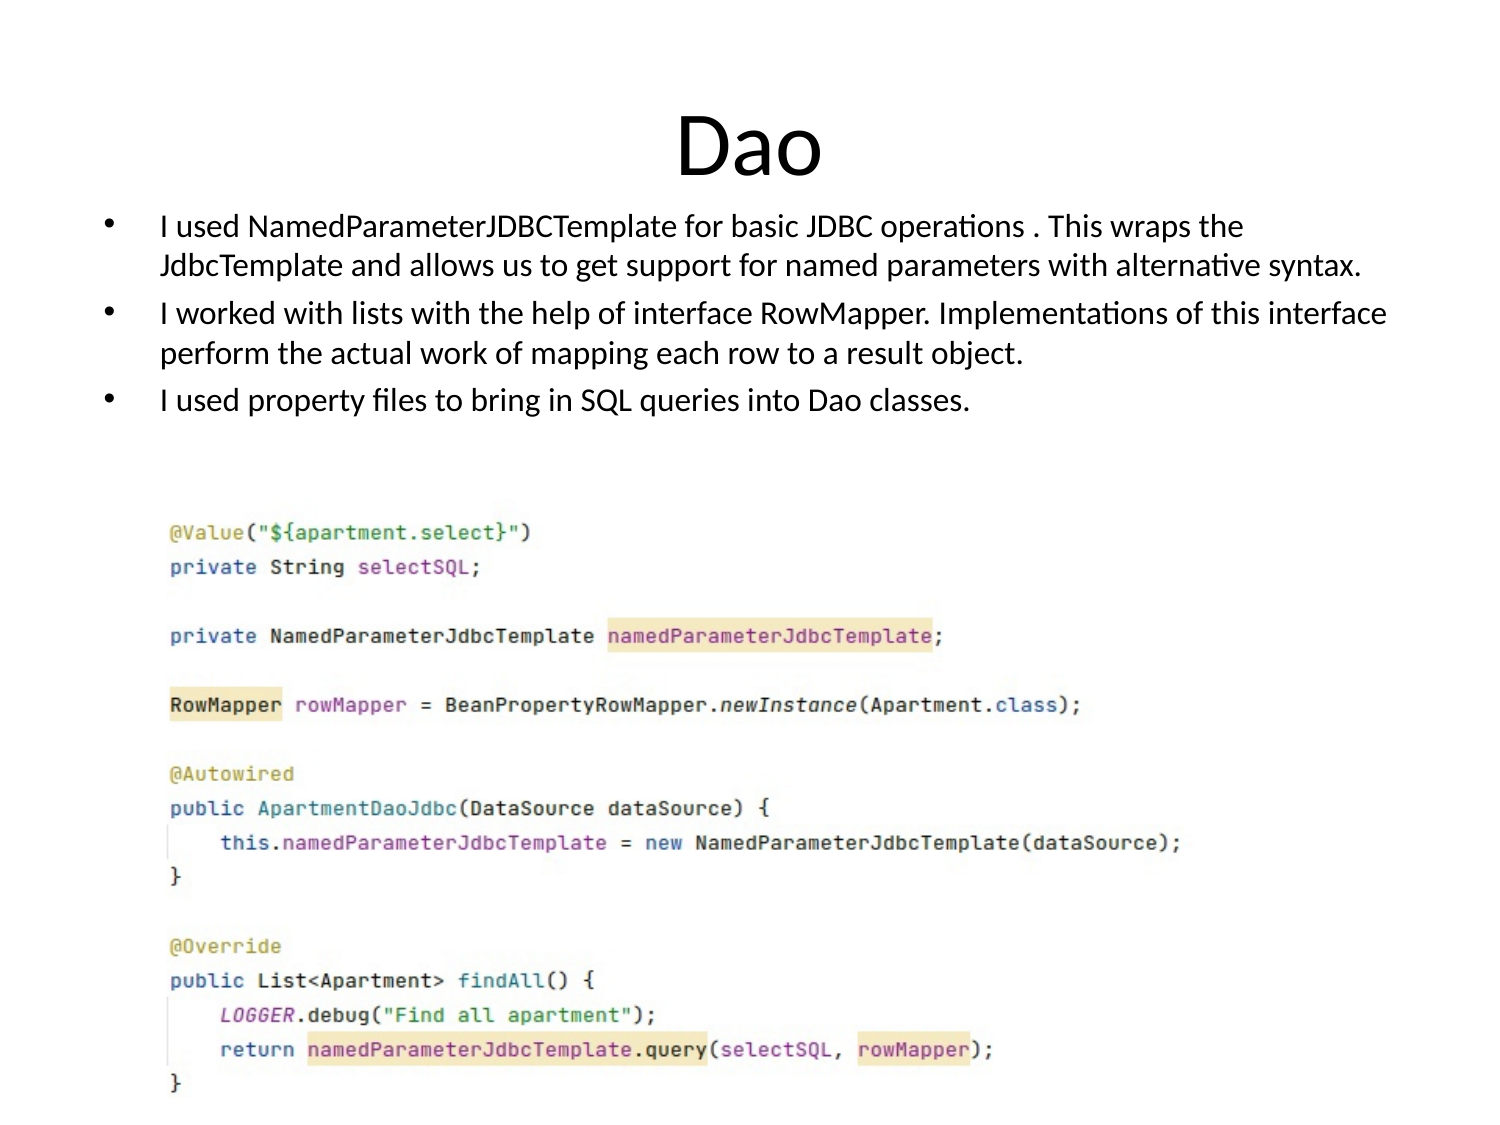

# Dao
I used NamedParameterJDBCTemplate for basic JDBC operations . This wraps the JdbcTemplate and allows us to get support for named parameters with alternative syntax.
I worked with lists with the help of interface RowMapper. Implementations of this interface perform the actual work of mapping each row to a result object.
I used property files to bring in SQL queries into Dao classes.